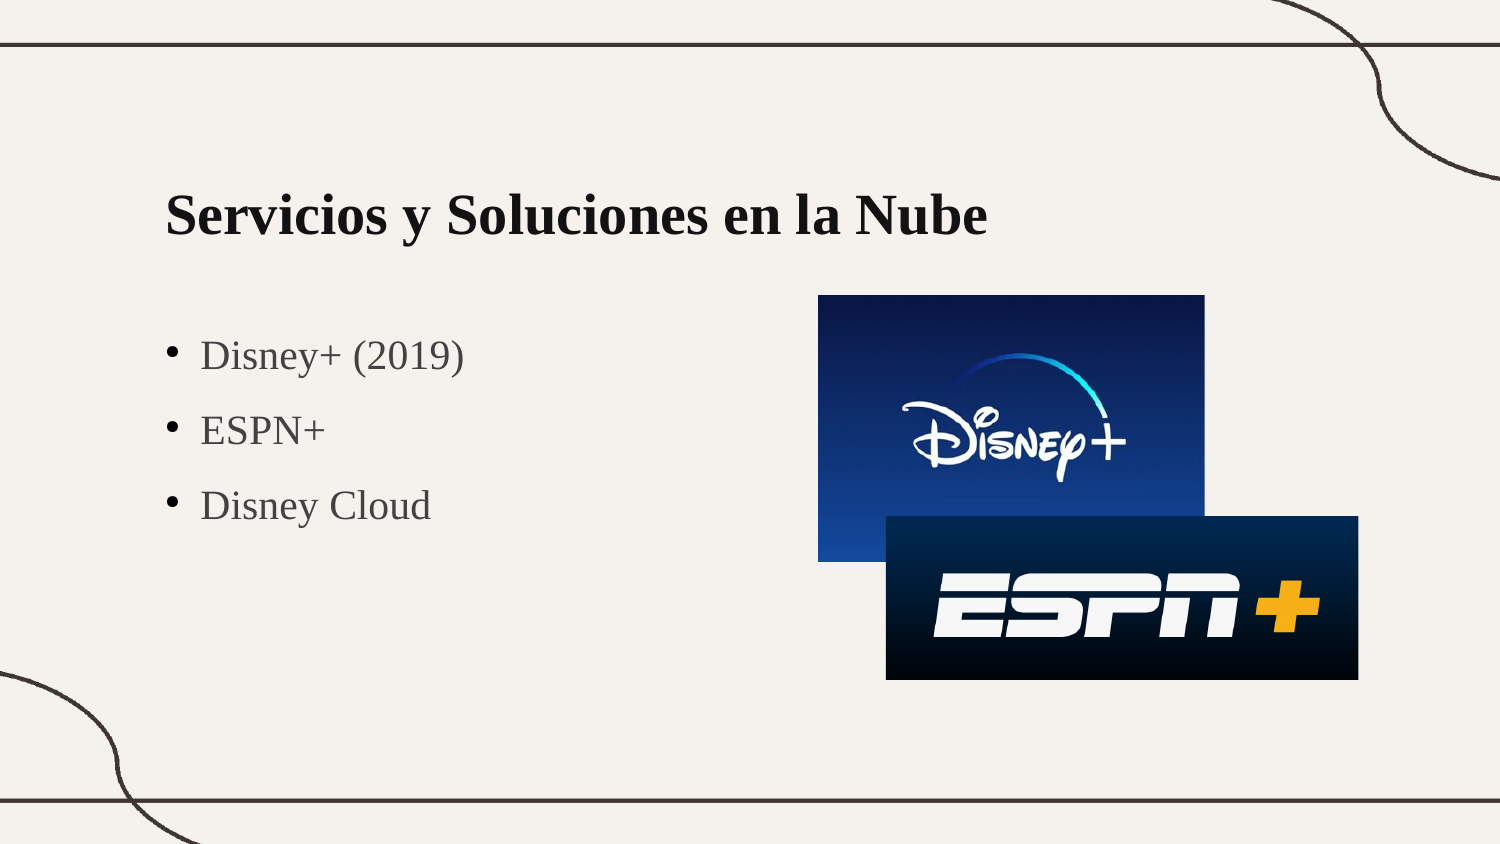

Servicios y Soluciones en la Nube
Disney+ (2019)
ESPN+
Disney Cloud